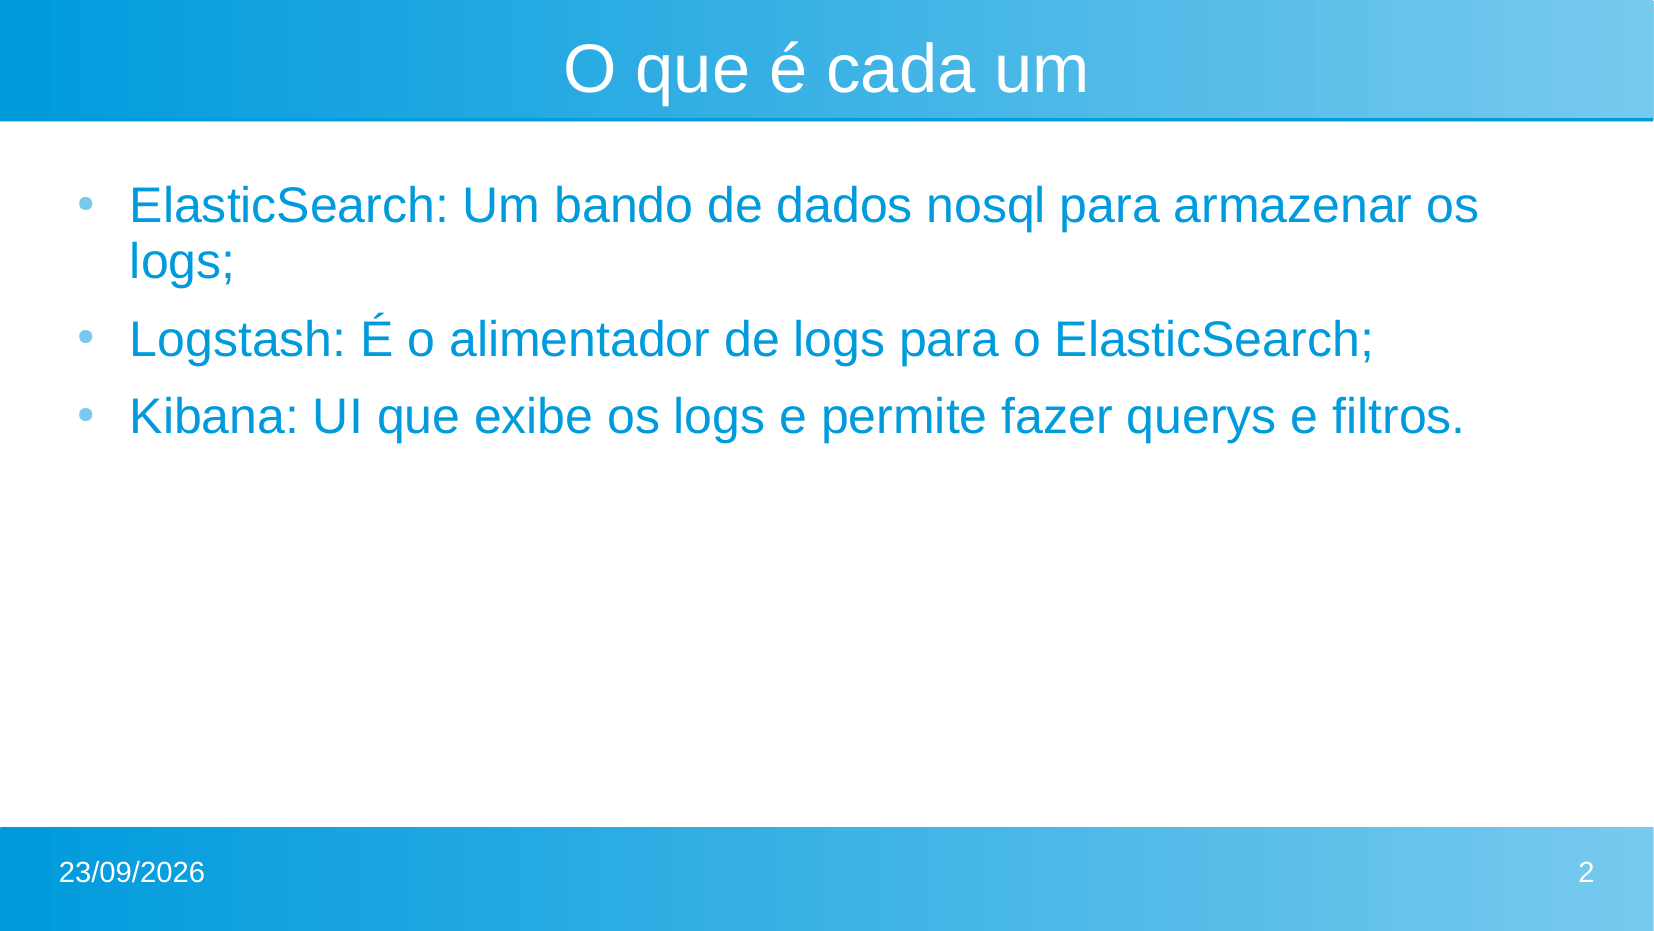

# O que é cada um
ElasticSearch: Um bando de dados nosql para armazenar os logs;
Logstash: É o alimentador de logs para o ElasticSearch;
Kibana: UI que exibe os logs e permite fazer querys e filtros.
2